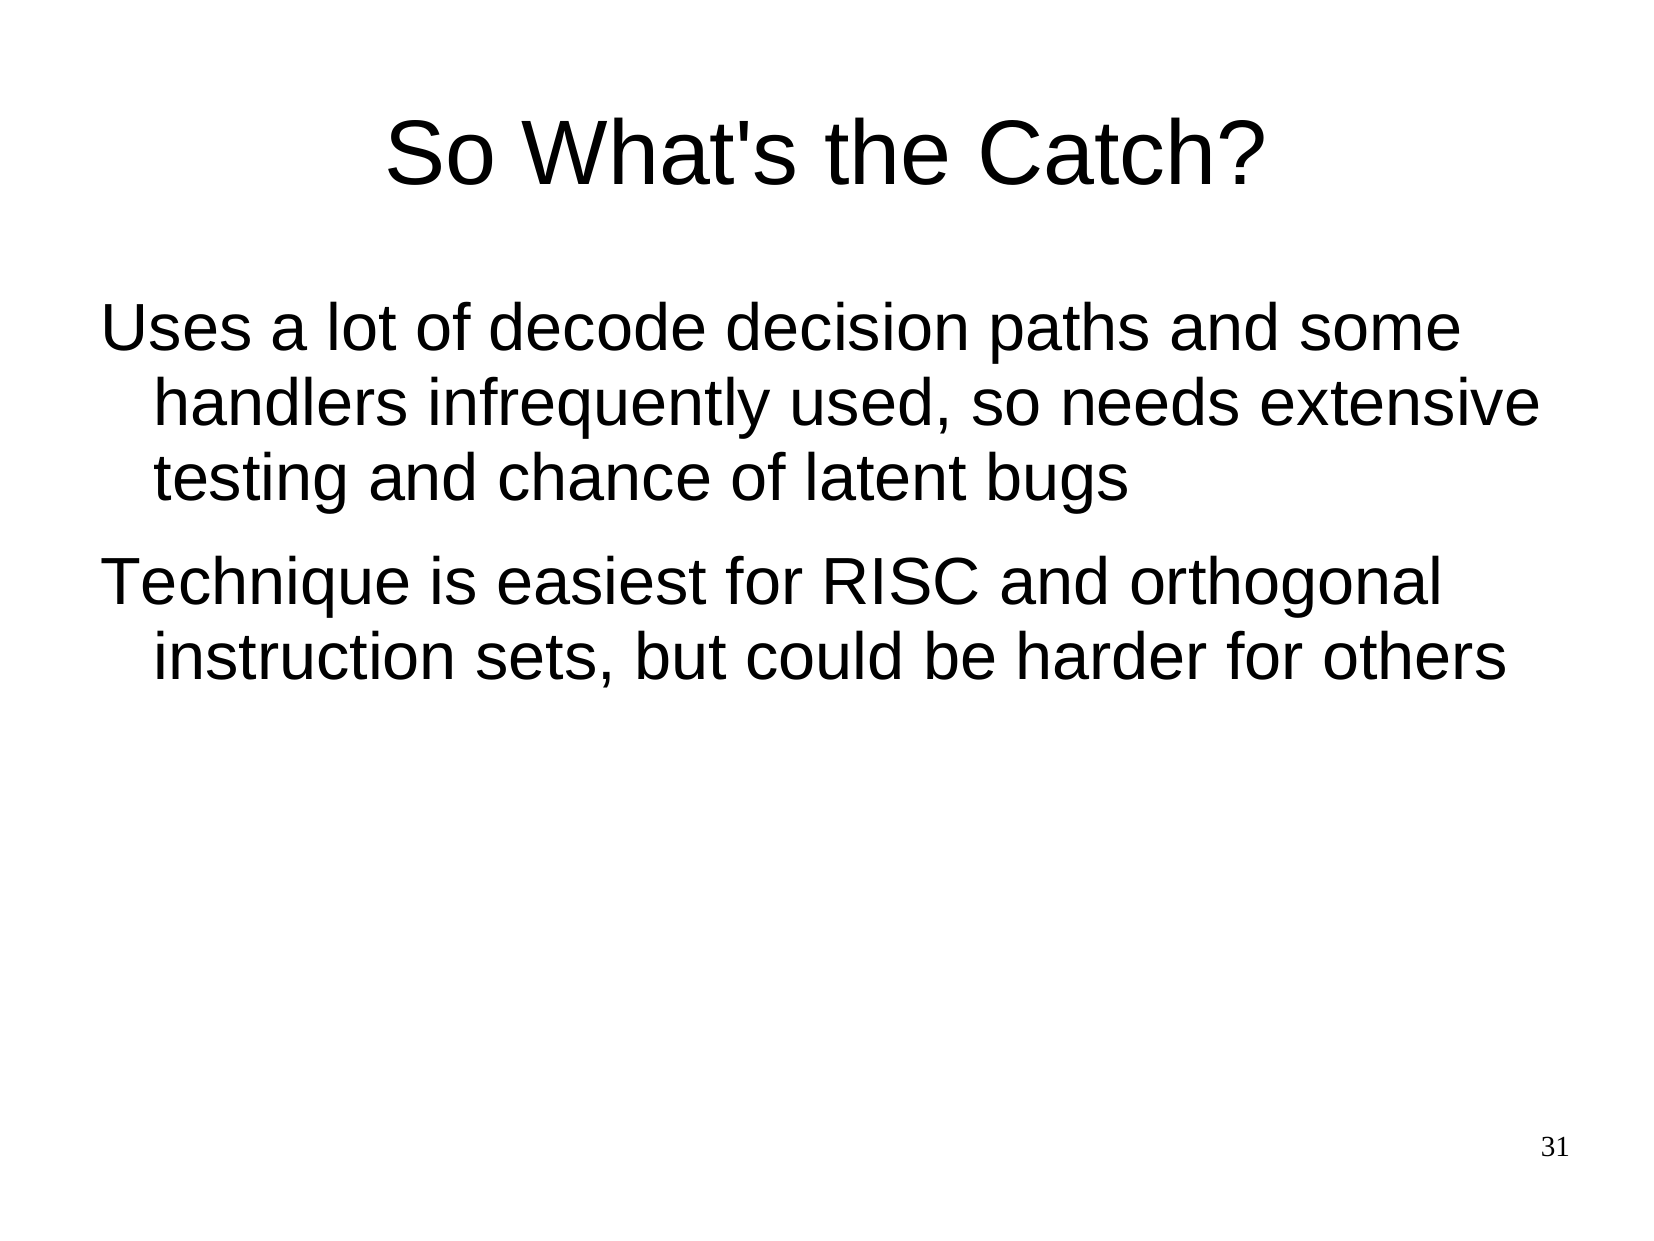

# So What's the Catch?
Uses a lot of decode decision paths and some handlers infrequently used, so needs extensive testing and chance of latent bugs
Technique is easiest for RISC and orthogonal instruction sets, but could be harder for others
31